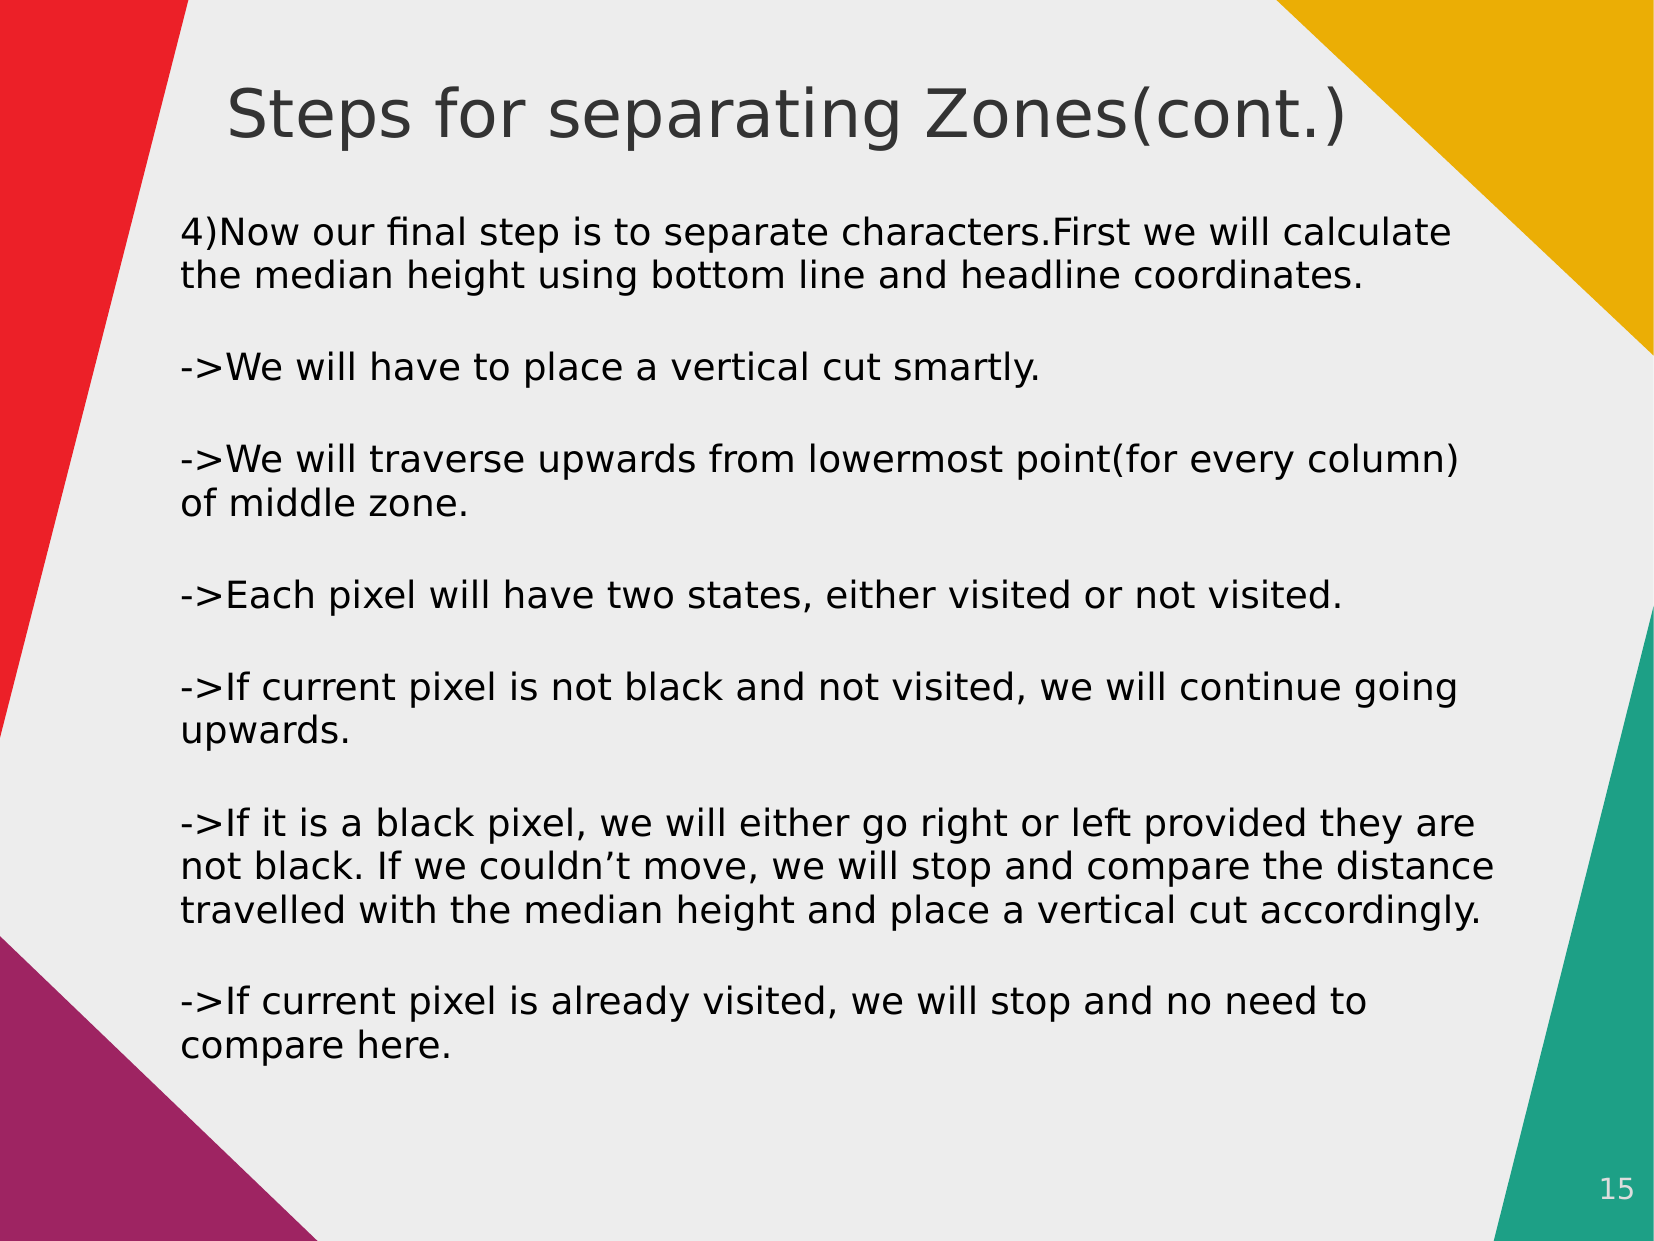

# Steps for separating Zones(cont.)
4)Now our final step is to separate characters.First we will calculate the median height using bottom line and headline coordinates.
->We will have to place a vertical cut smartly.
->We will traverse upwards from lowermost point(for every column) of middle zone.
->Each pixel will have two states, either visited or not visited.
->If current pixel is not black and not visited, we will continue going upwards.
->If it is a black pixel, we will either go right or left provided they are not black. If we couldn’t move, we will stop and compare the distance travelled with the median height and place a vertical cut accordingly.
->If current pixel is already visited, we will stop and no need to compare here.
15